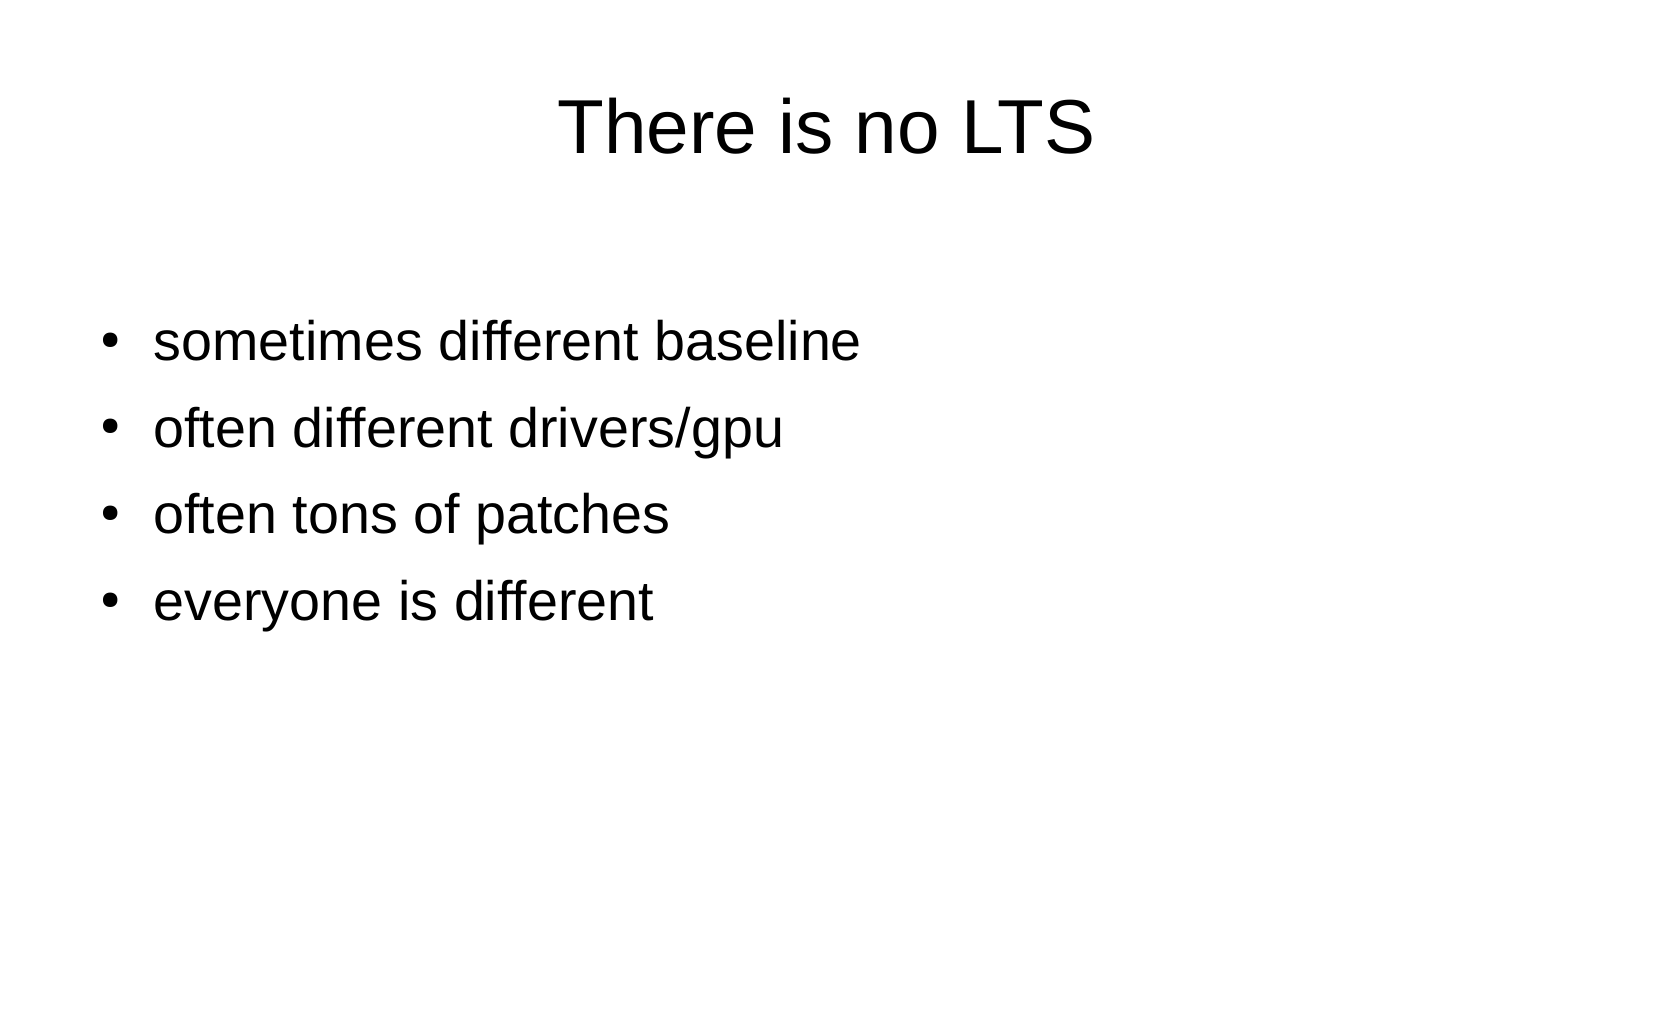

# There is no LTS
sometimes different baseline
often different drivers/gpu
often tons of patches
everyone is different